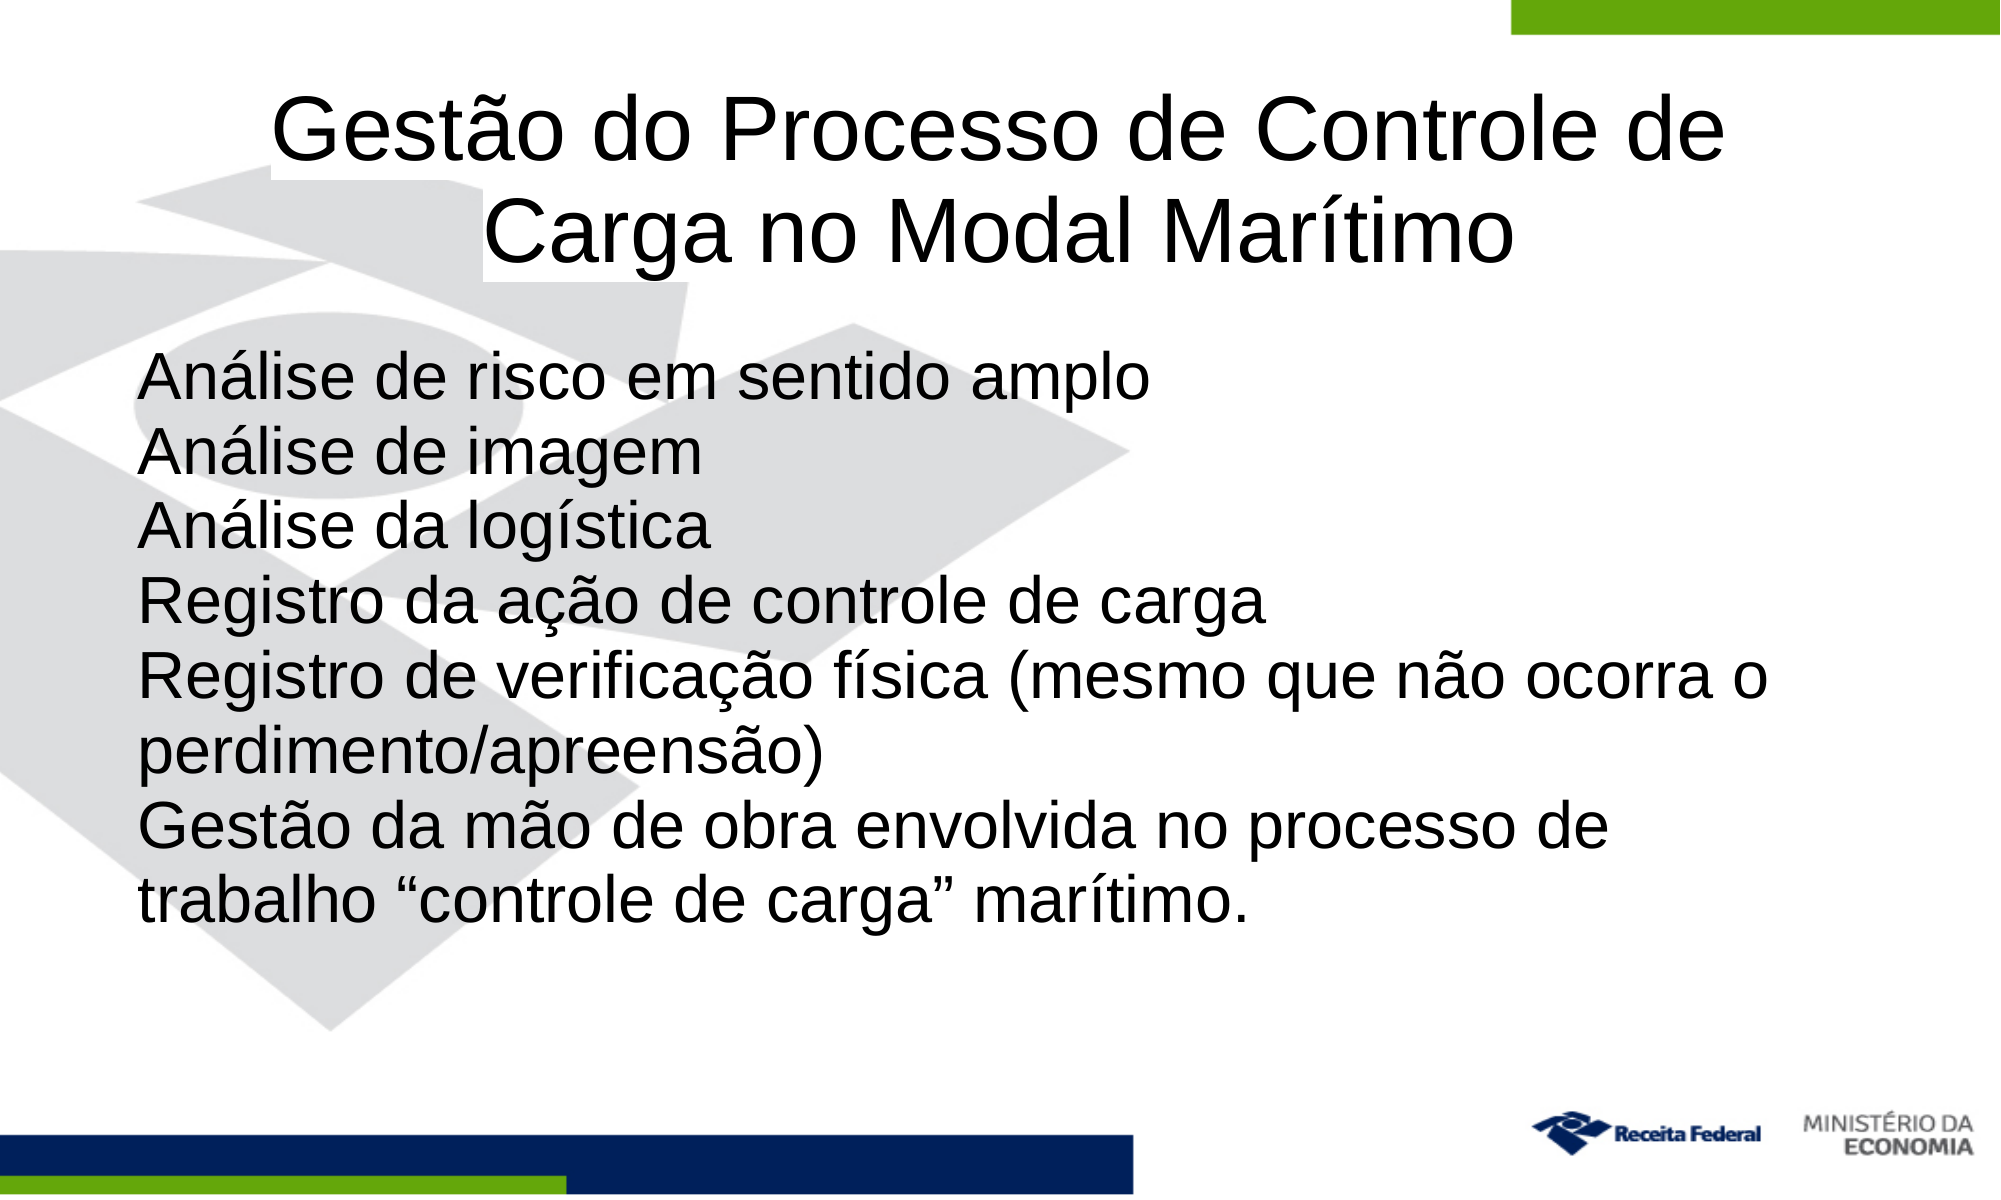

# Gestão do Processo de Controle de Carga no Modal Marítimo
Análise de risco em sentido amplo
Análise de imagem
Análise da logística
Registro da ação de controle de carga
Registro de verificação física (mesmo que não ocorra o perdimento/apreensão)
Gestão da mão de obra envolvida no processo de trabalho “controle de carga” marítimo.